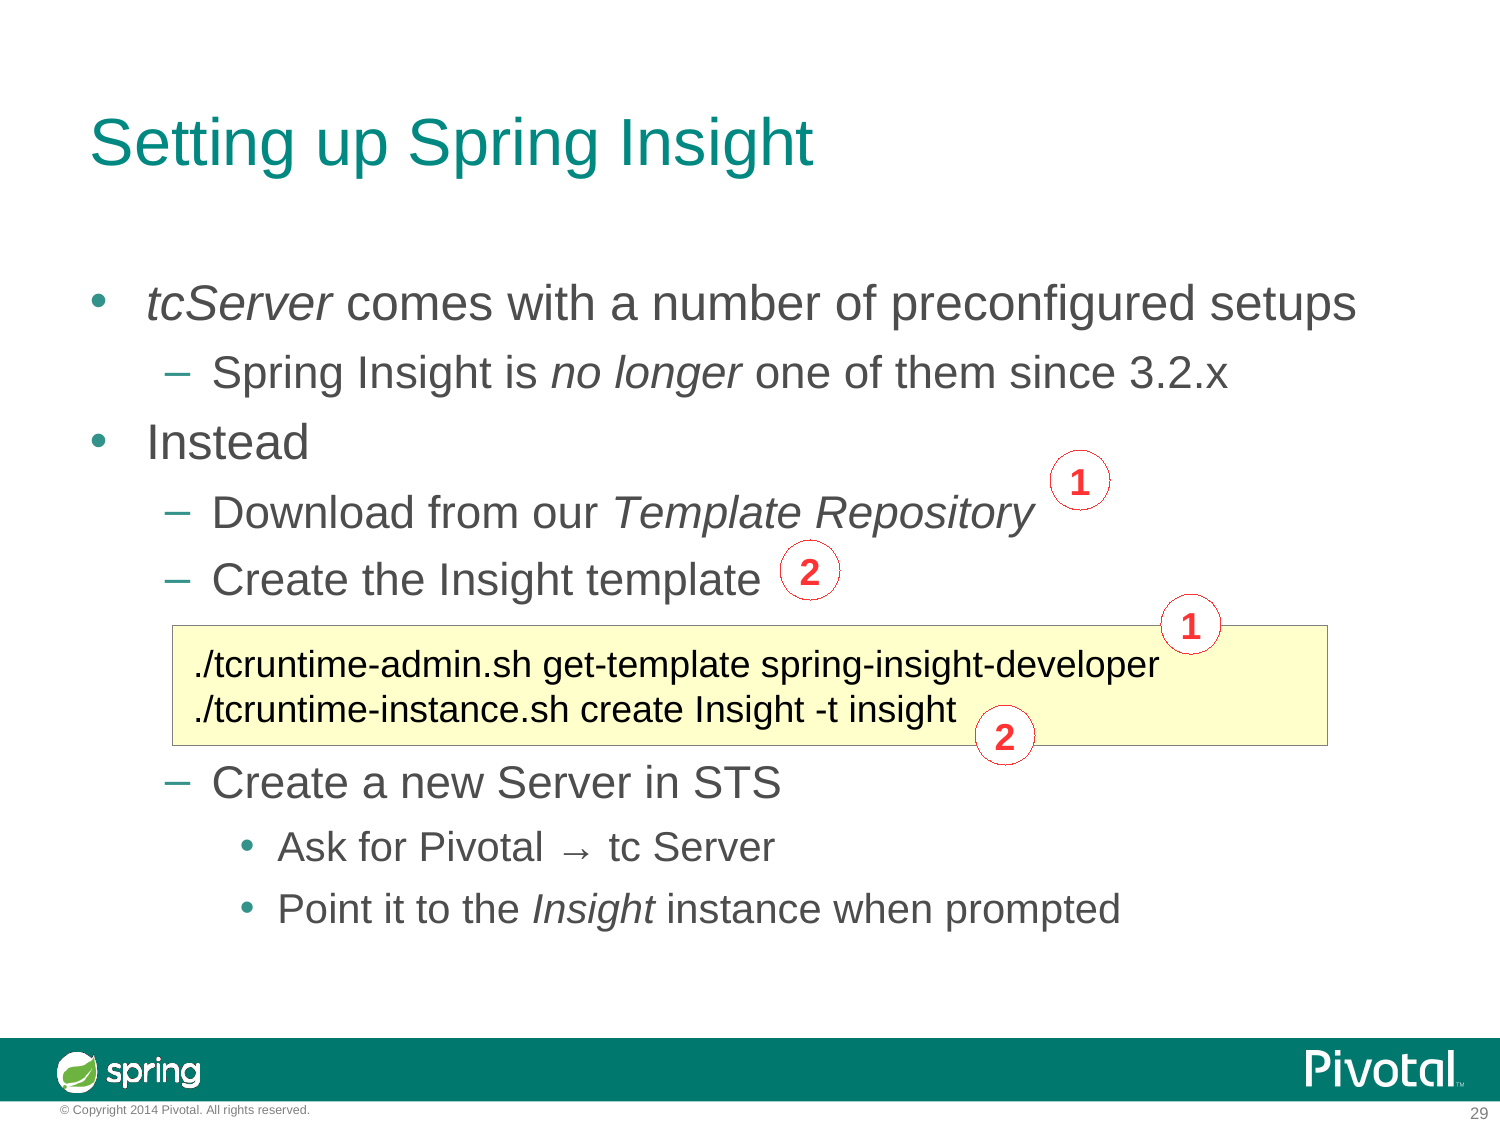

# Setting up Spring Insight
tcServer comes with a number of preconfigured setups
Spring Insight is no longer one of them since 3.2.x
Instead
Download from our Template Repository
Create the Insight template
Create a new Server in STS
Ask for Pivotal → tc Server
Point it to the Insight instance when prompted
1
2
1
./tcruntime-admin.sh get-template spring-insight-developer
./tcruntime-instance.sh create Insight -t insight
2